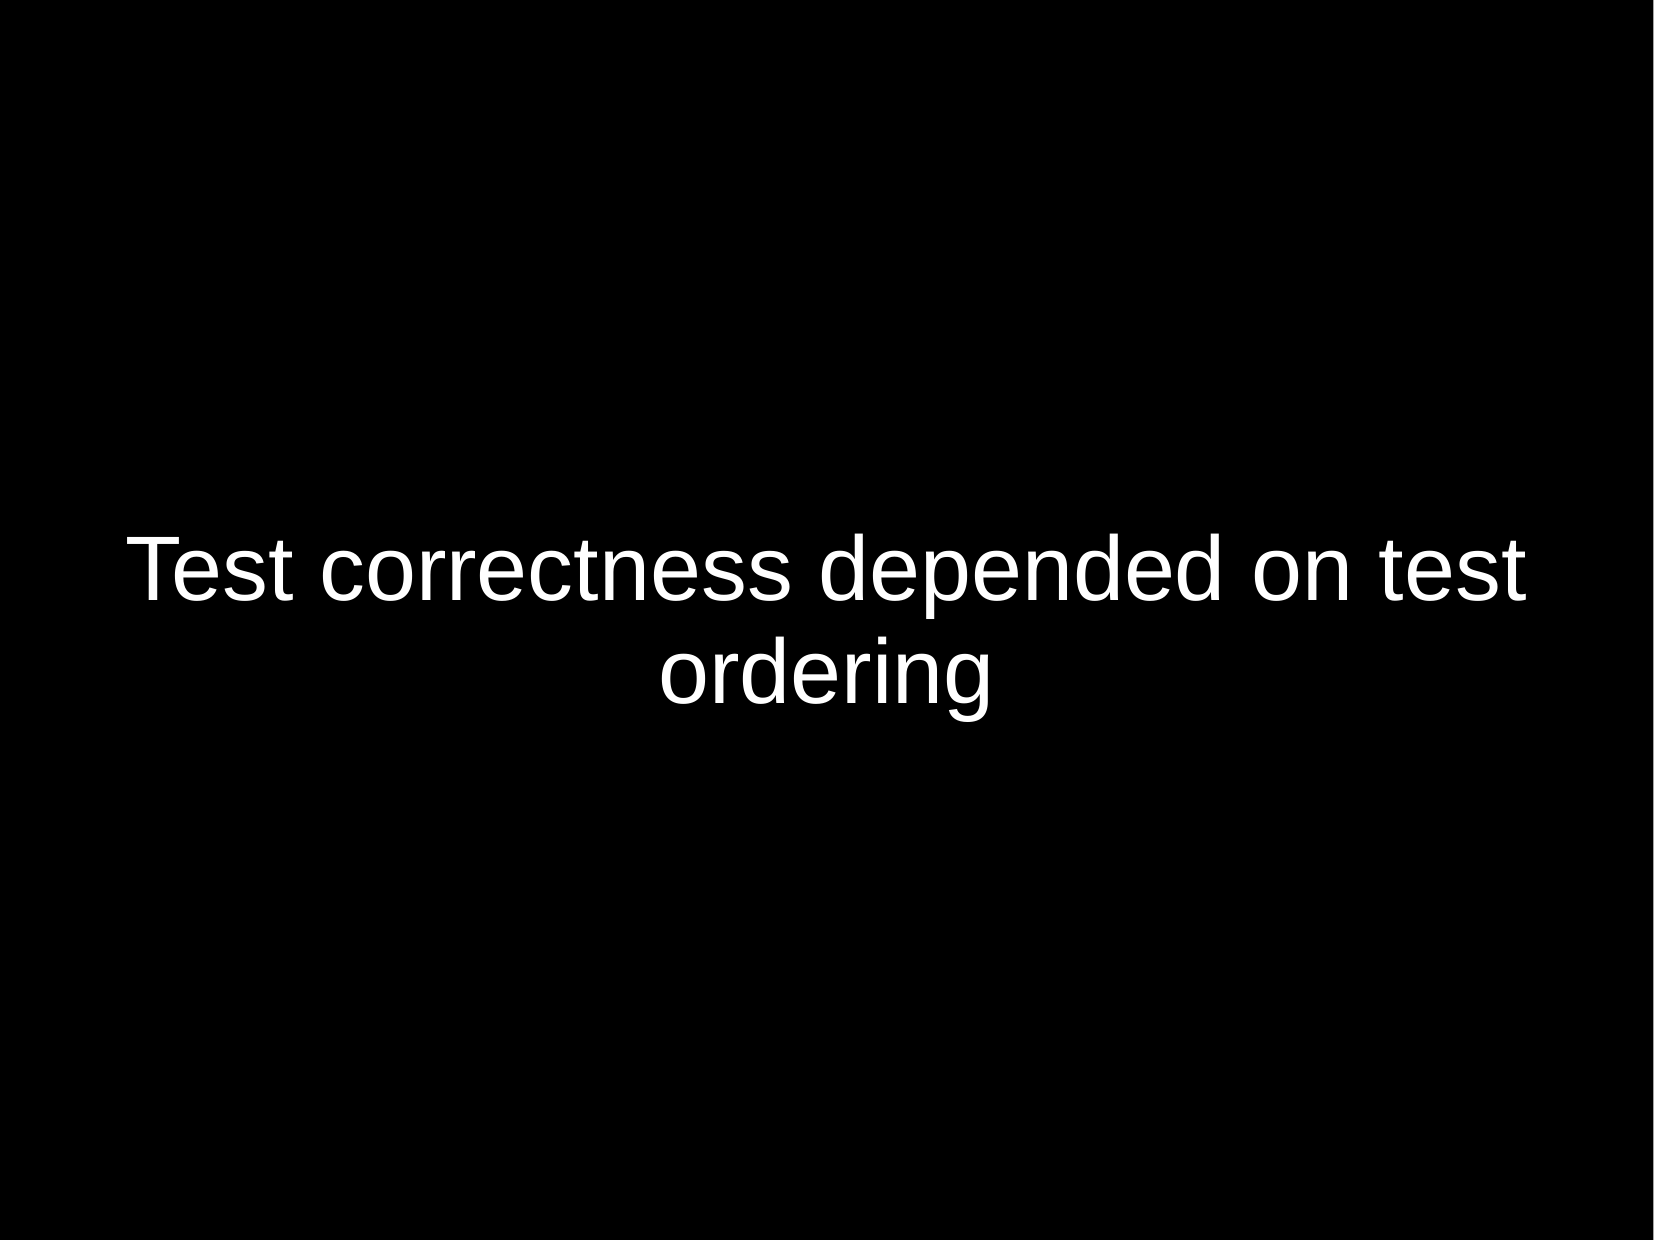

# Test correctness depended on test ordering